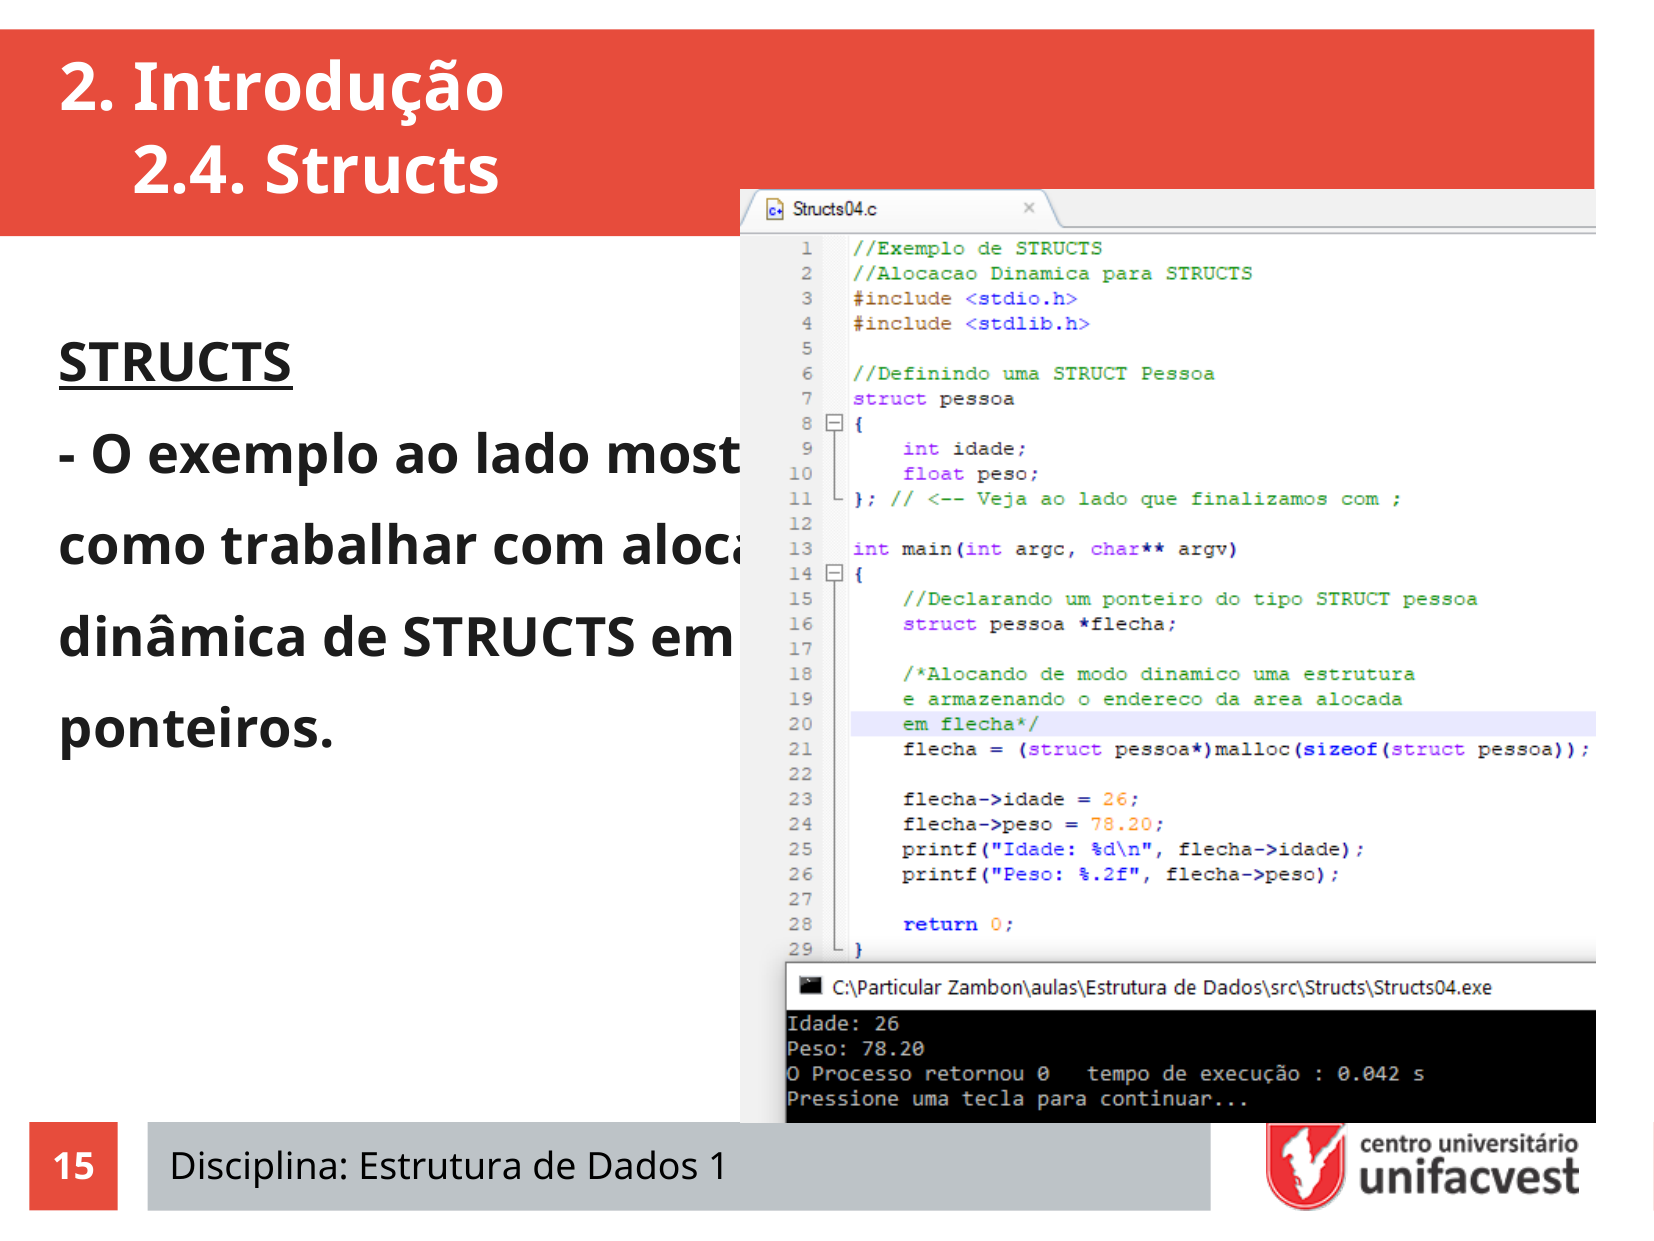

# 2. Introdução 2.4. Structs
STRUCTS
- O exemplo ao lado mostra
como trabalhar com alocação
dinâmica de STRUCTS em
ponteiros.
15
Disciplina: Estrutura de Dados 1